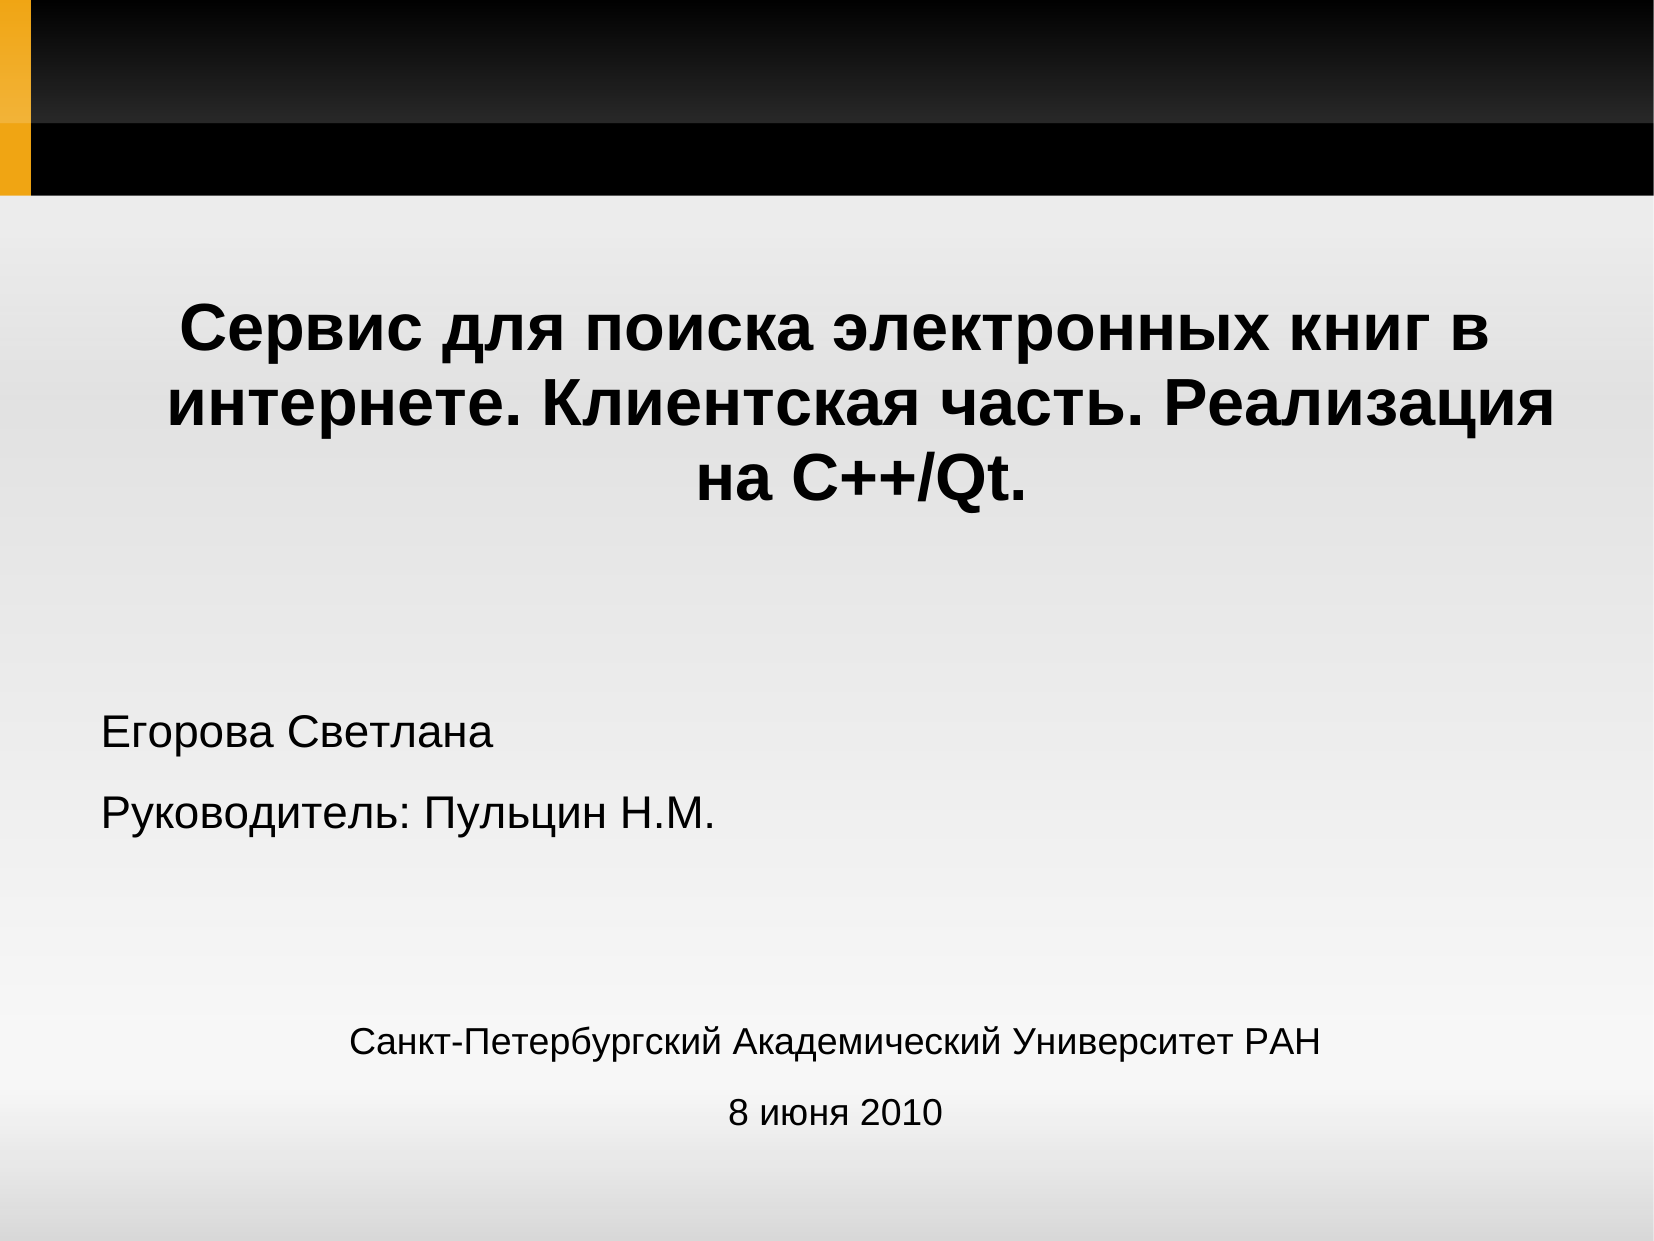

# Сервис для поиска электронных книг в интернете. Клиентская часть. Реализация на С++/Qt.
Егорова Светлана
Руководитель: Пульцин Н.М.
Санкт-Петербургский Академический Университет РАН
8 июня 2010